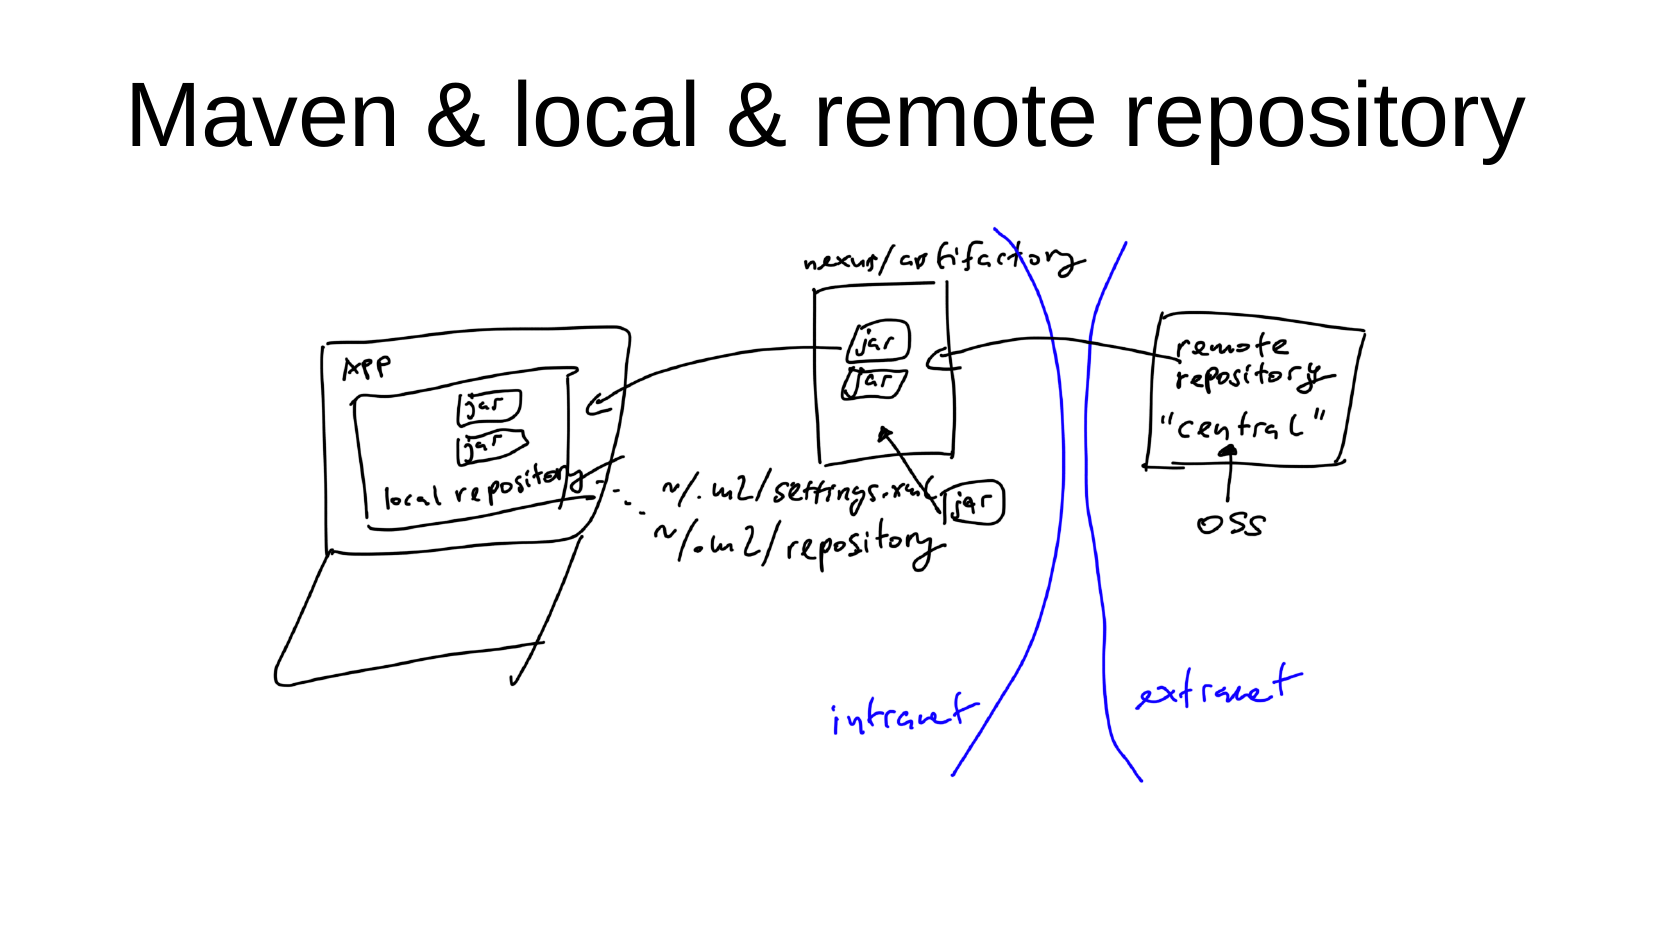

# Maven & local & remote repository